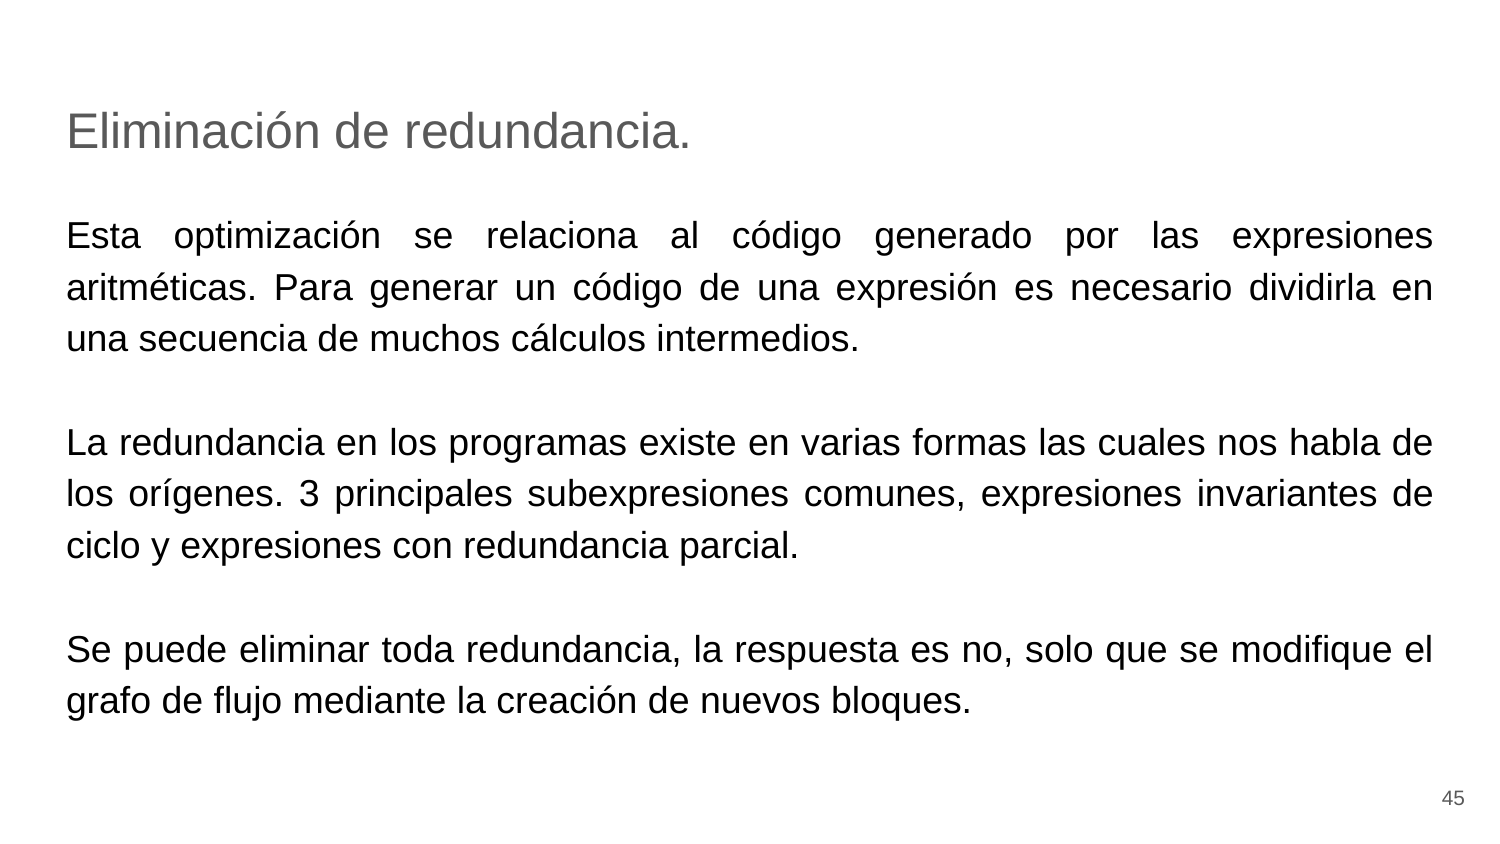

# Eliminación de redundancia.
Esta optimización se relaciona al código generado por las expresiones aritméticas. Para generar un código de una expresión es necesario dividirla en una secuencia de muchos cálculos intermedios.
La redundancia en los programas existe en varias formas las cuales nos habla de los orígenes. 3 principales subexpresiones comunes, expresiones invariantes de ciclo y expresiones con redundancia parcial.
Se puede eliminar toda redundancia, la respuesta es no, solo que se modifique el grafo de flujo mediante la creación de nuevos bloques.